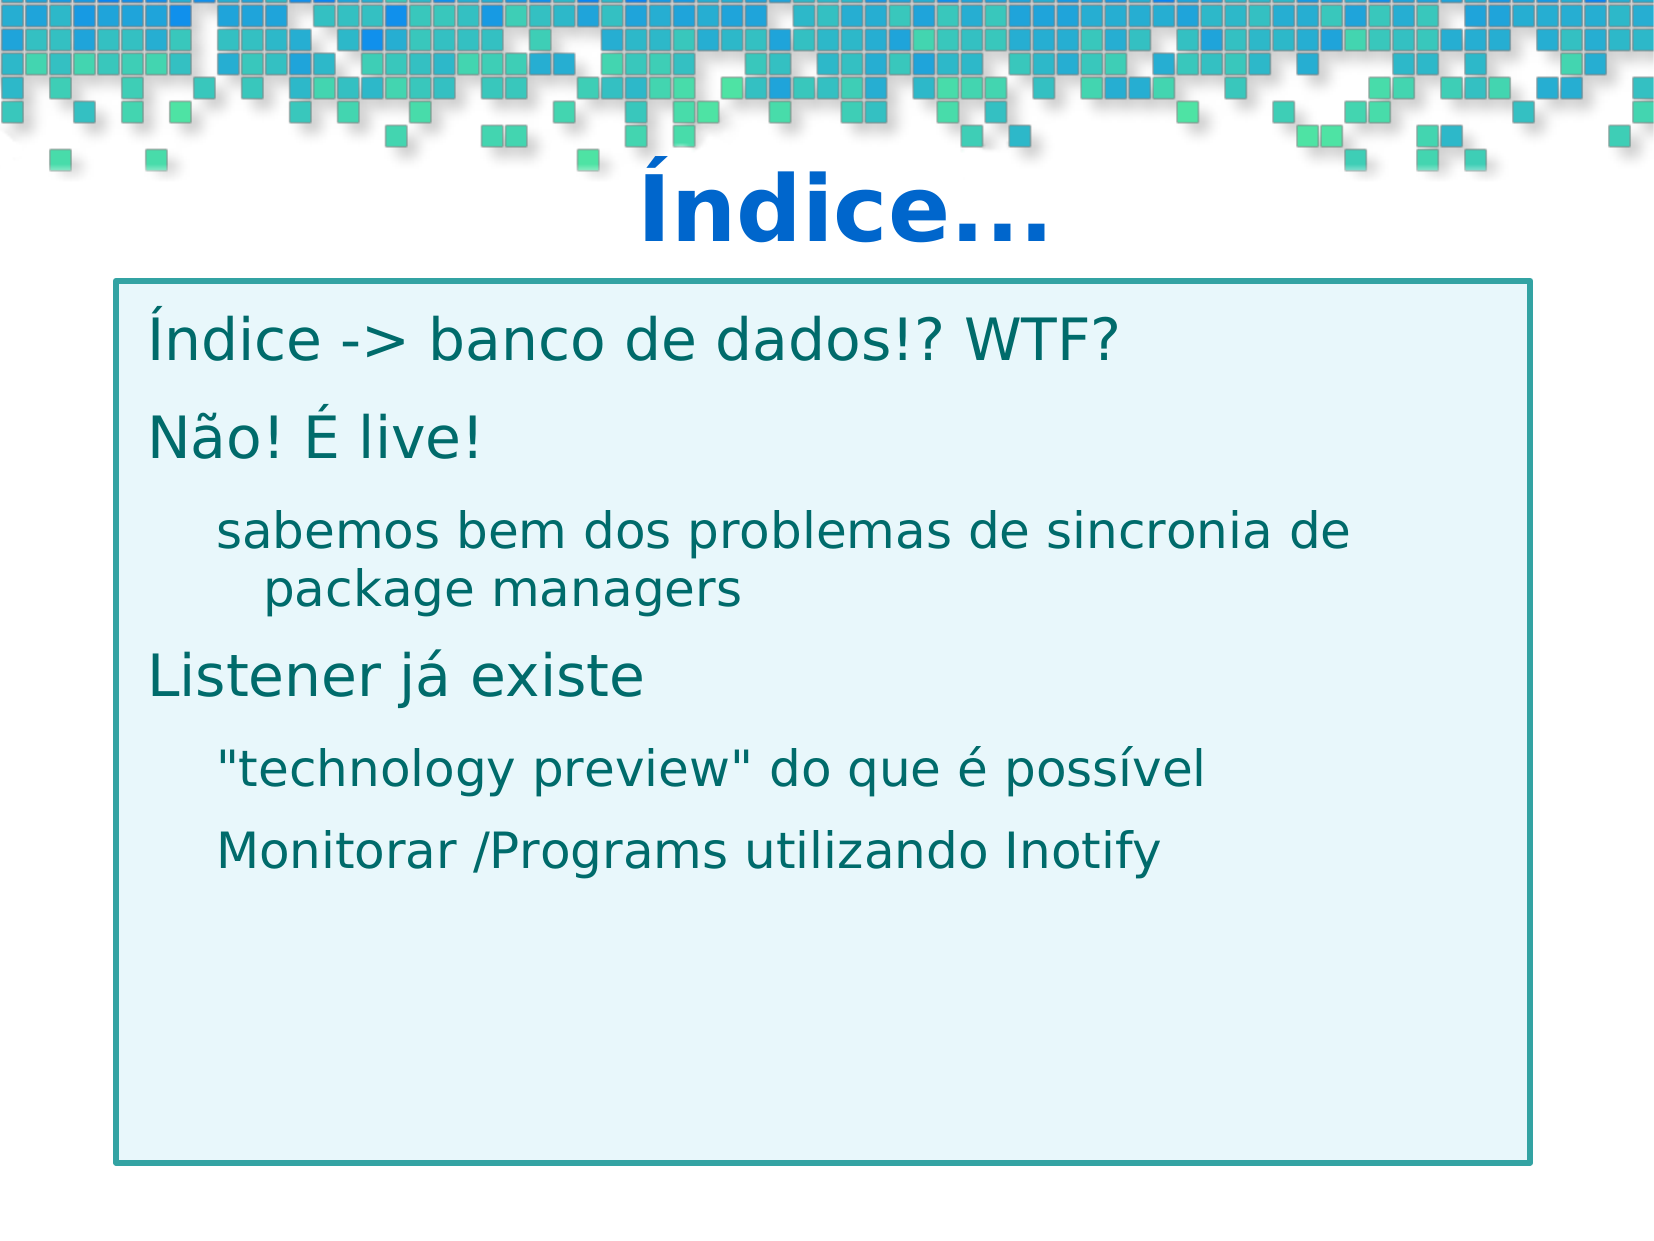

# Índice...
Índice -> banco de dados!? WTF?
Não! É live!
sabemos bem dos problemas de sincronia de package managers
Listener já existe
"technology preview" do que é possível
Monitorar /Programs utilizando Inotify